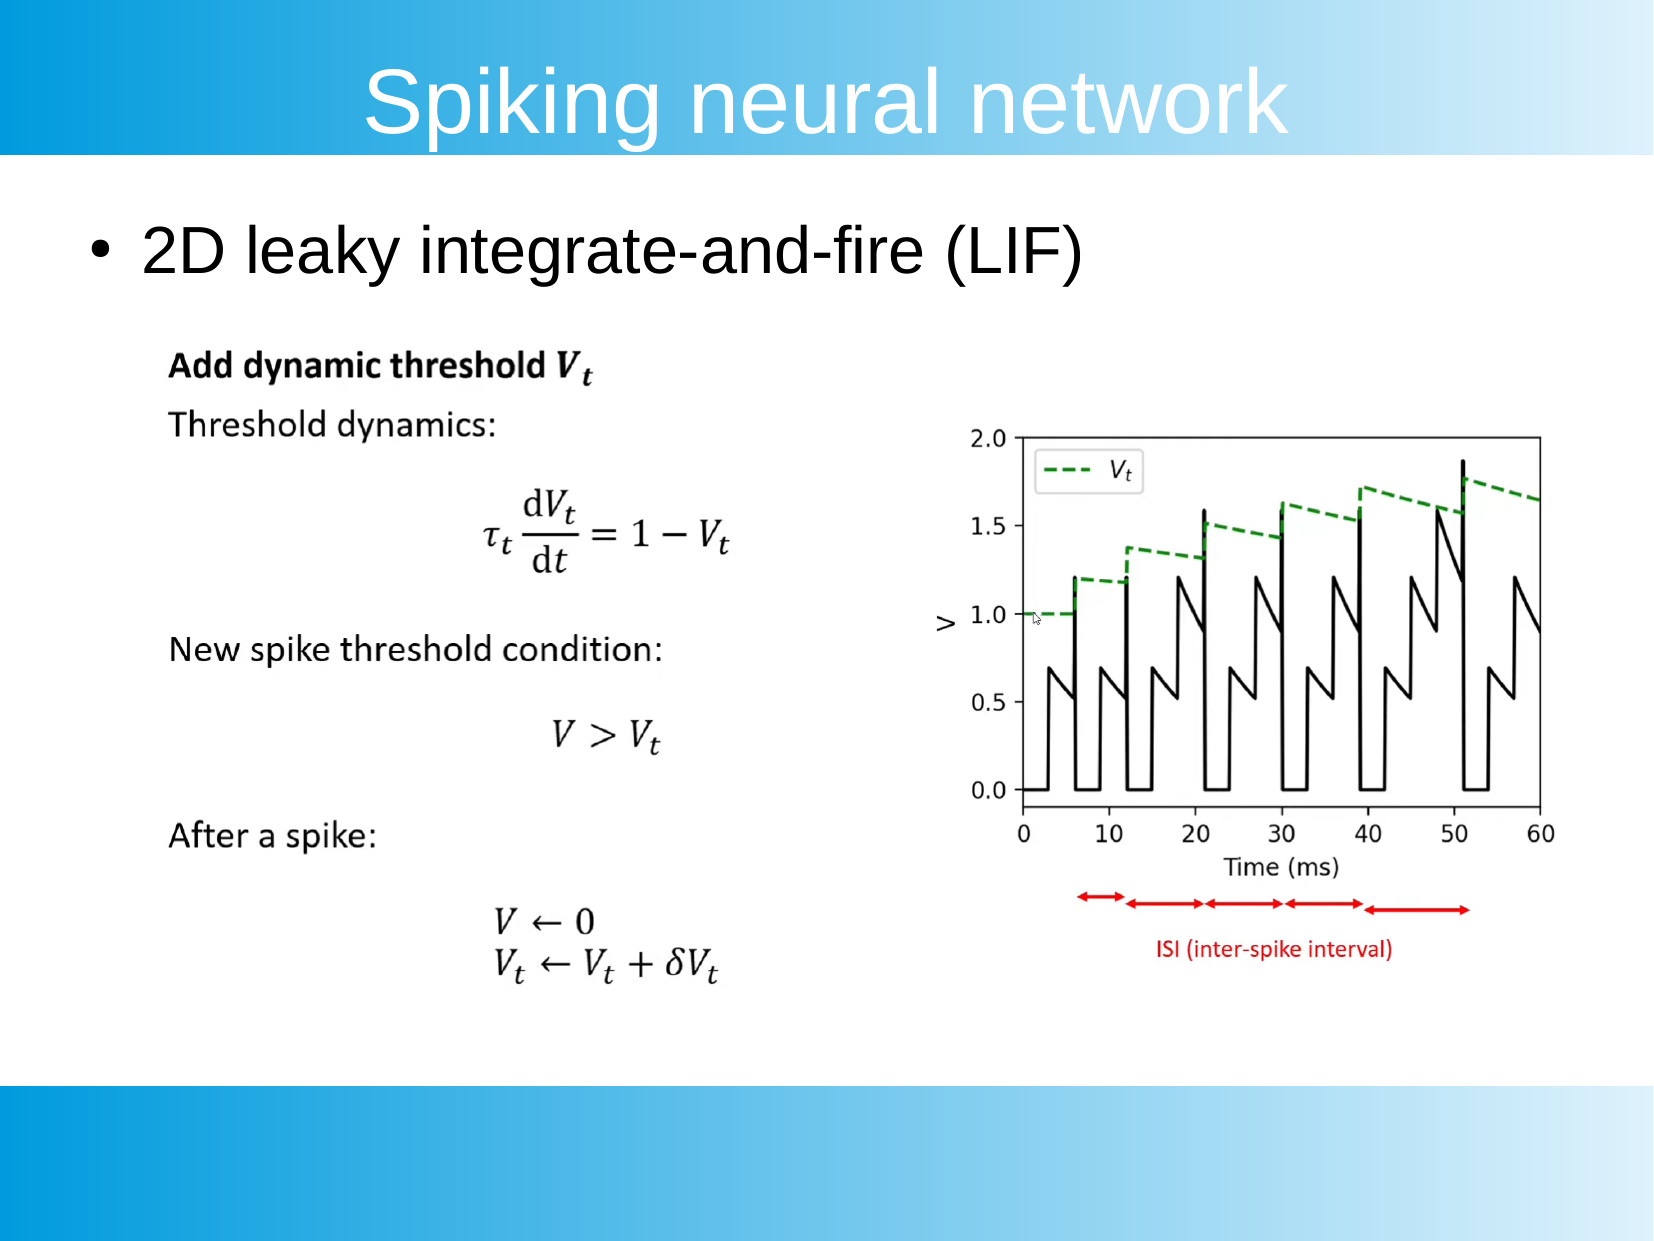

# Spiking neural network
2D leaky integrate-and-fire (LIF)